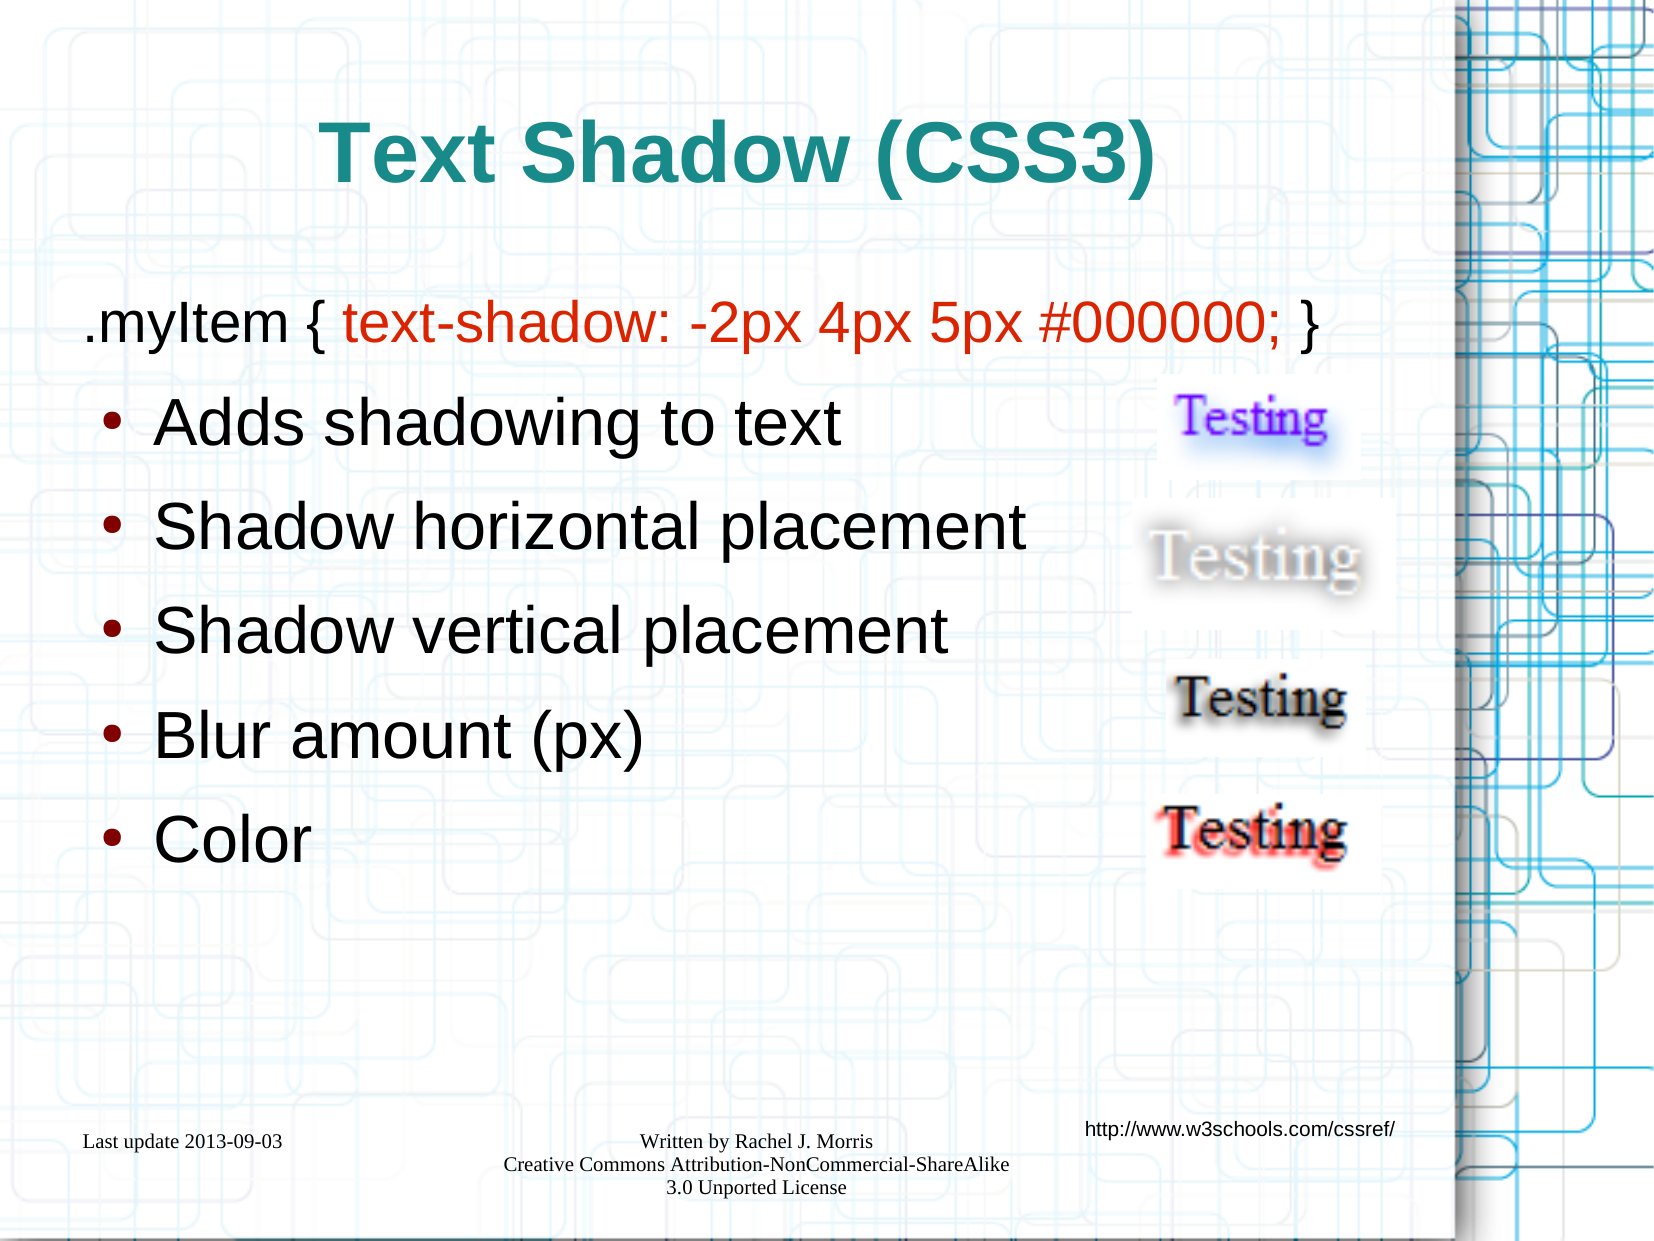

# Text Shadow (CSS3)
.myItem { text-shadow: -2px 4px 5px #000000; }
Adds shadowing to text
Shadow horizontal placement
Shadow vertical placement
Blur amount (px)
Color
http://www.w3schools.com/cssref/